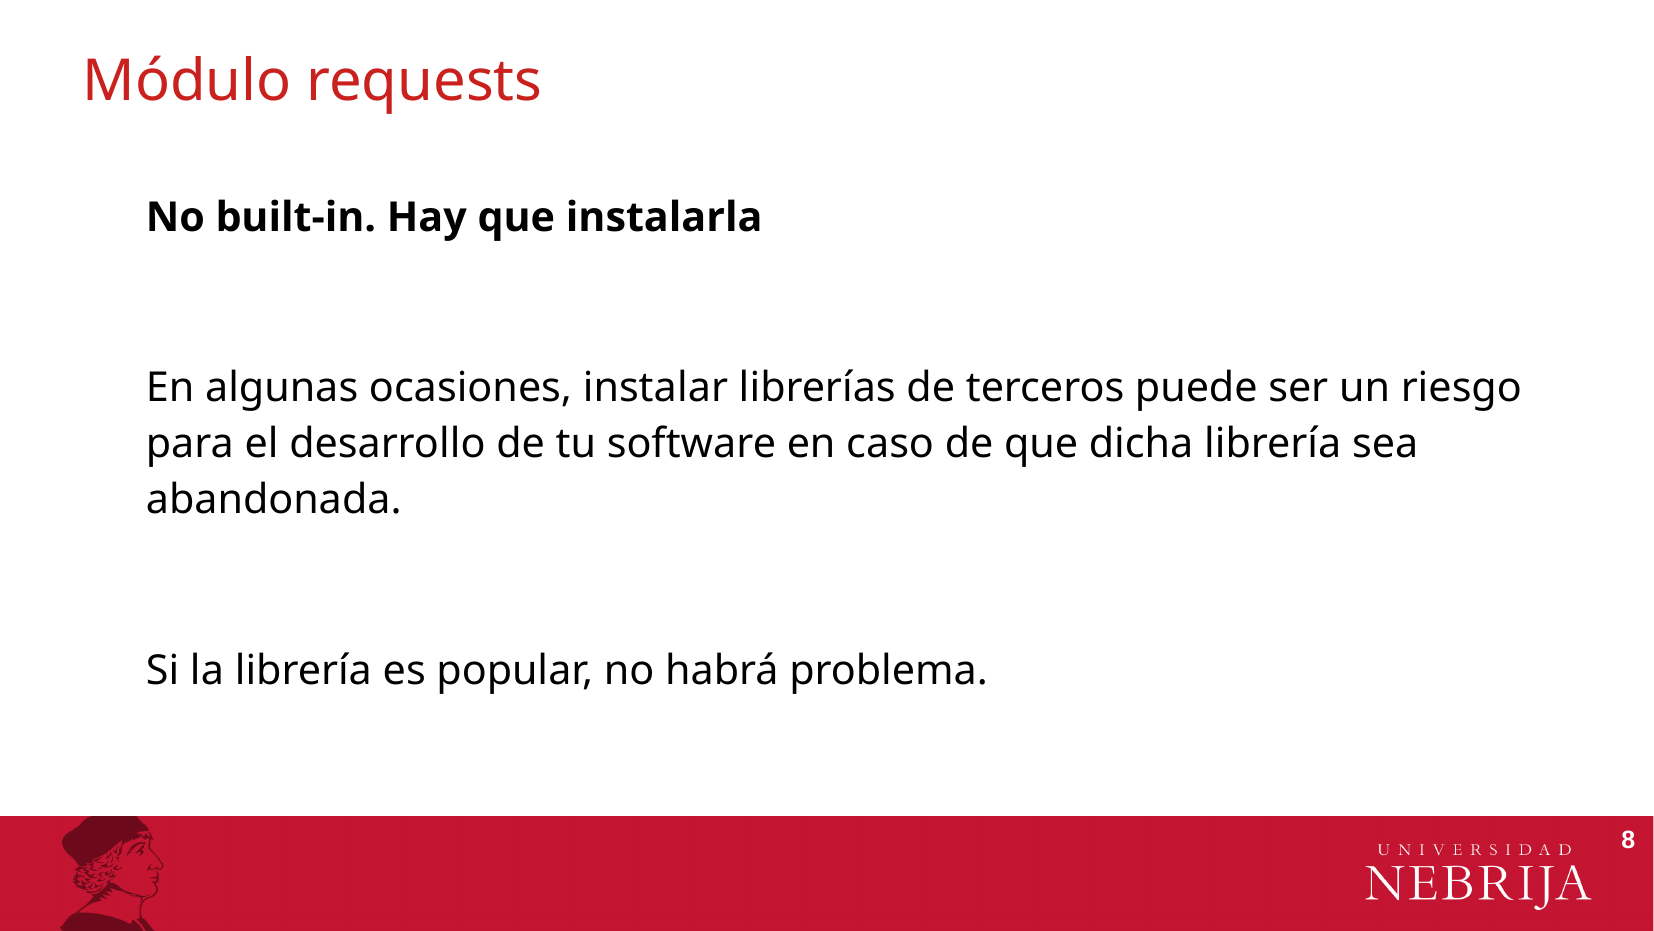

# Módulo requests
No built-in. Hay que instalarla
En algunas ocasiones, instalar librerías de terceros puede ser un riesgo para el desarrollo de tu software en caso de que dicha librería sea abandonada.
Si la librería es popular, no habrá problema.